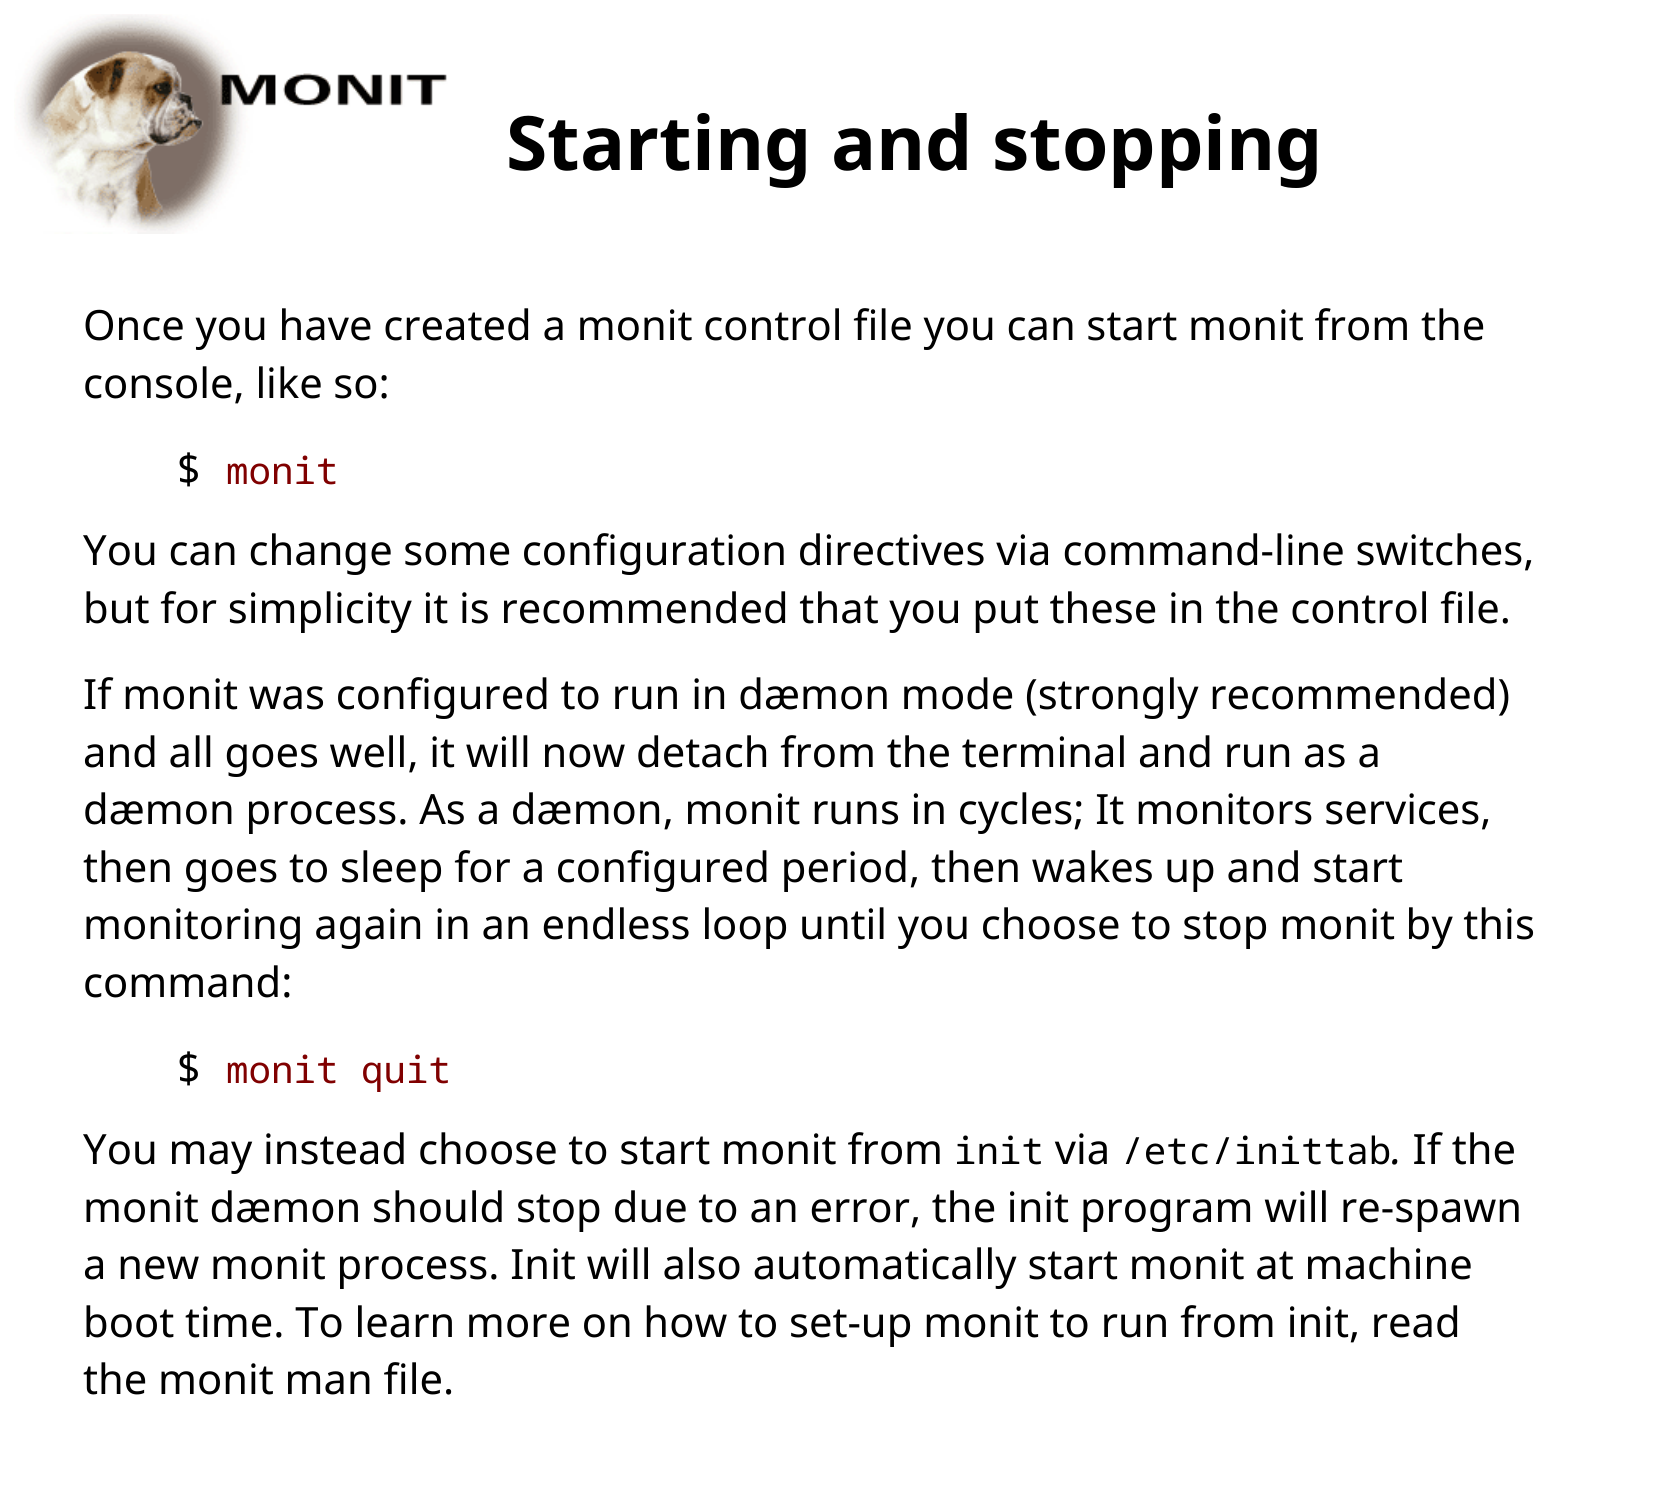

# Starting and stopping
Once you have created a monit control file you can start monit from the console, like so:
$ monit
You can change some configuration directives via command-line switches, but for simplicity it is recommended that you put these in the control file.
If monit was configured to run in dæmon mode (strongly recommended) and all goes well, it will now detach from the terminal and run as a dæmon process. As a dæmon, monit runs in cycles; It monitors services, then goes to sleep for a configured period, then wakes up and start monitoring again in an endless loop until you choose to stop monit by this command:
$ monit quit
You may instead choose to start monit from init via /etc/inittab. If the monit dæmon should stop due to an error, the init program will re-spawn a new monit process. Init will also automatically start monit at machine boot time. To learn more on how to set-up monit to run from init, read the monit man file.